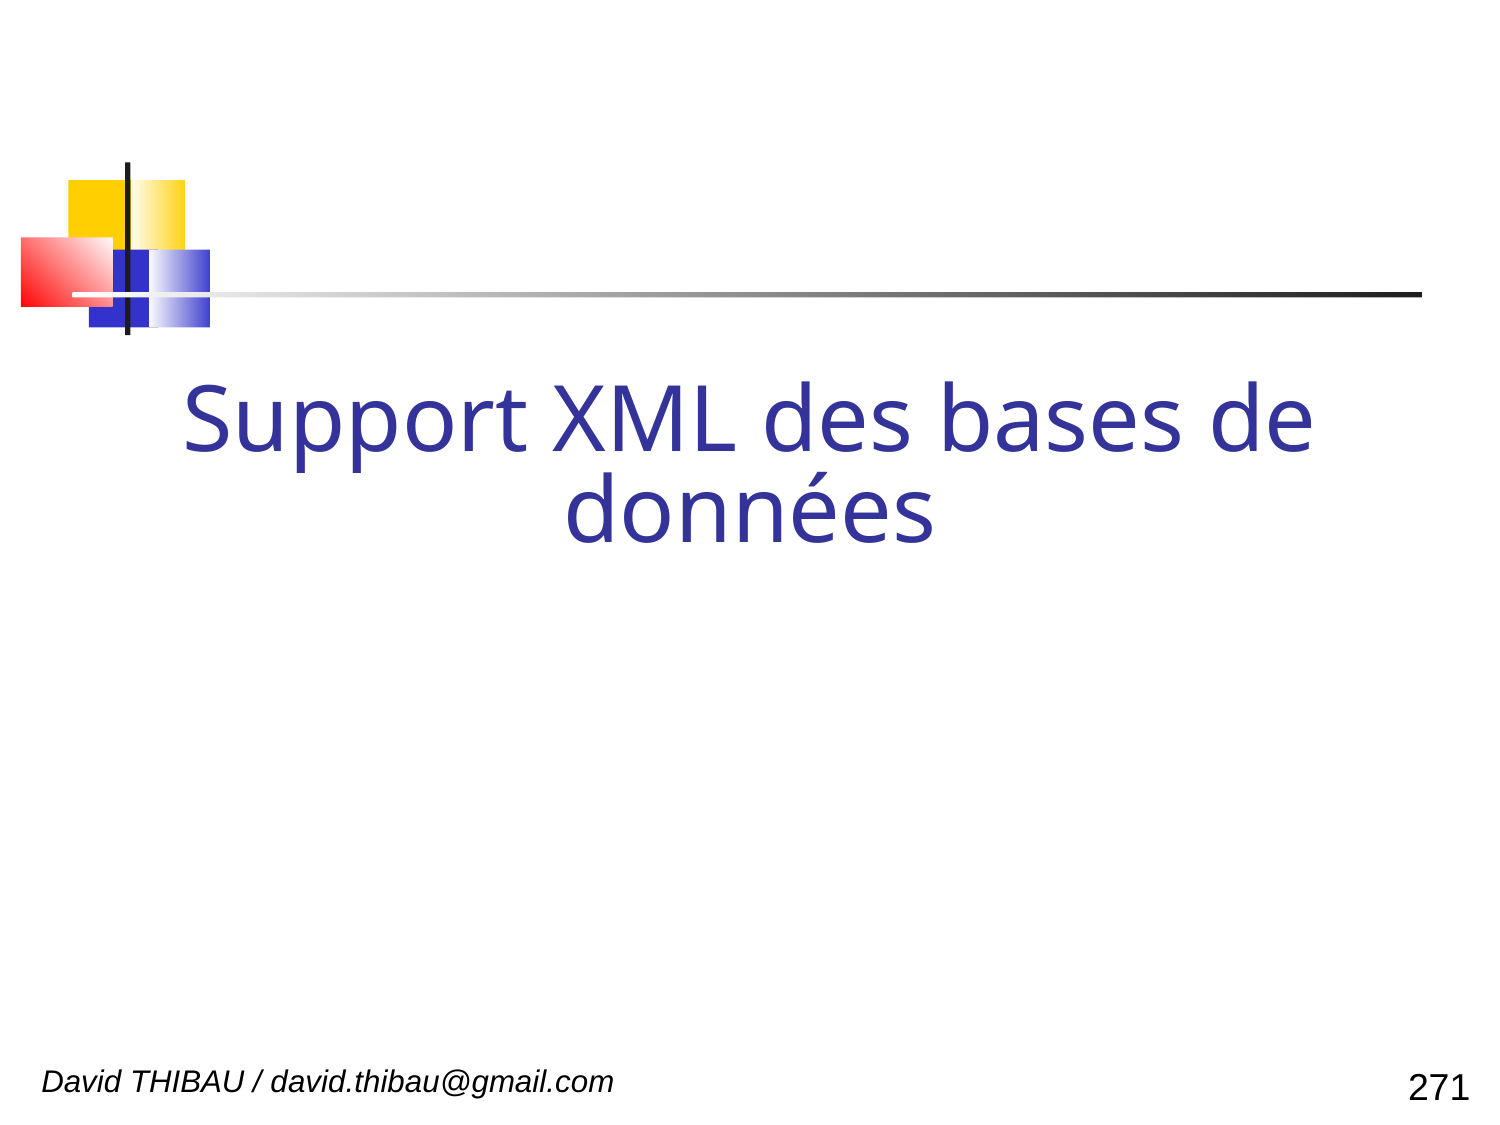

# Support XML des bases de données